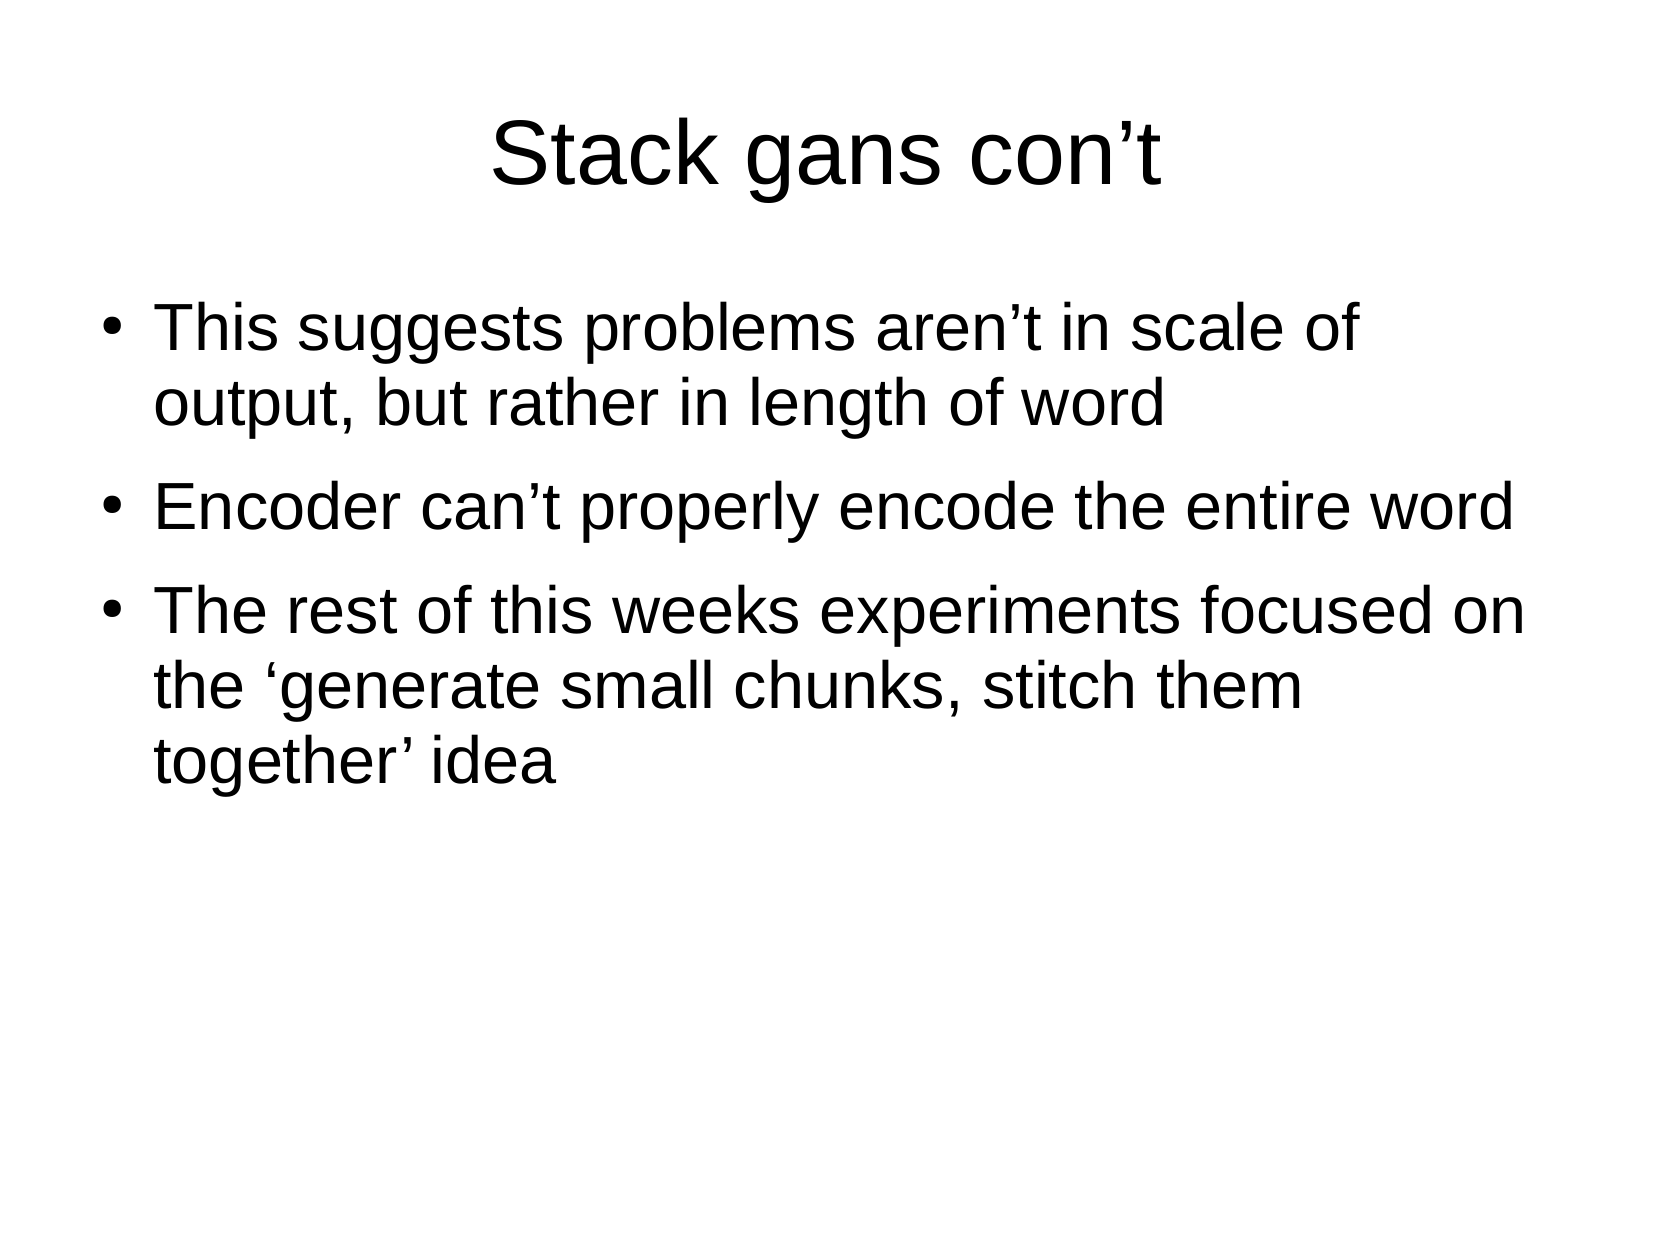

# Stack gans con’t
This suggests problems aren’t in scale of output, but rather in length of word
Encoder can’t properly encode the entire word
The rest of this weeks experiments focused on the ‘generate small chunks, stitch them together’ idea